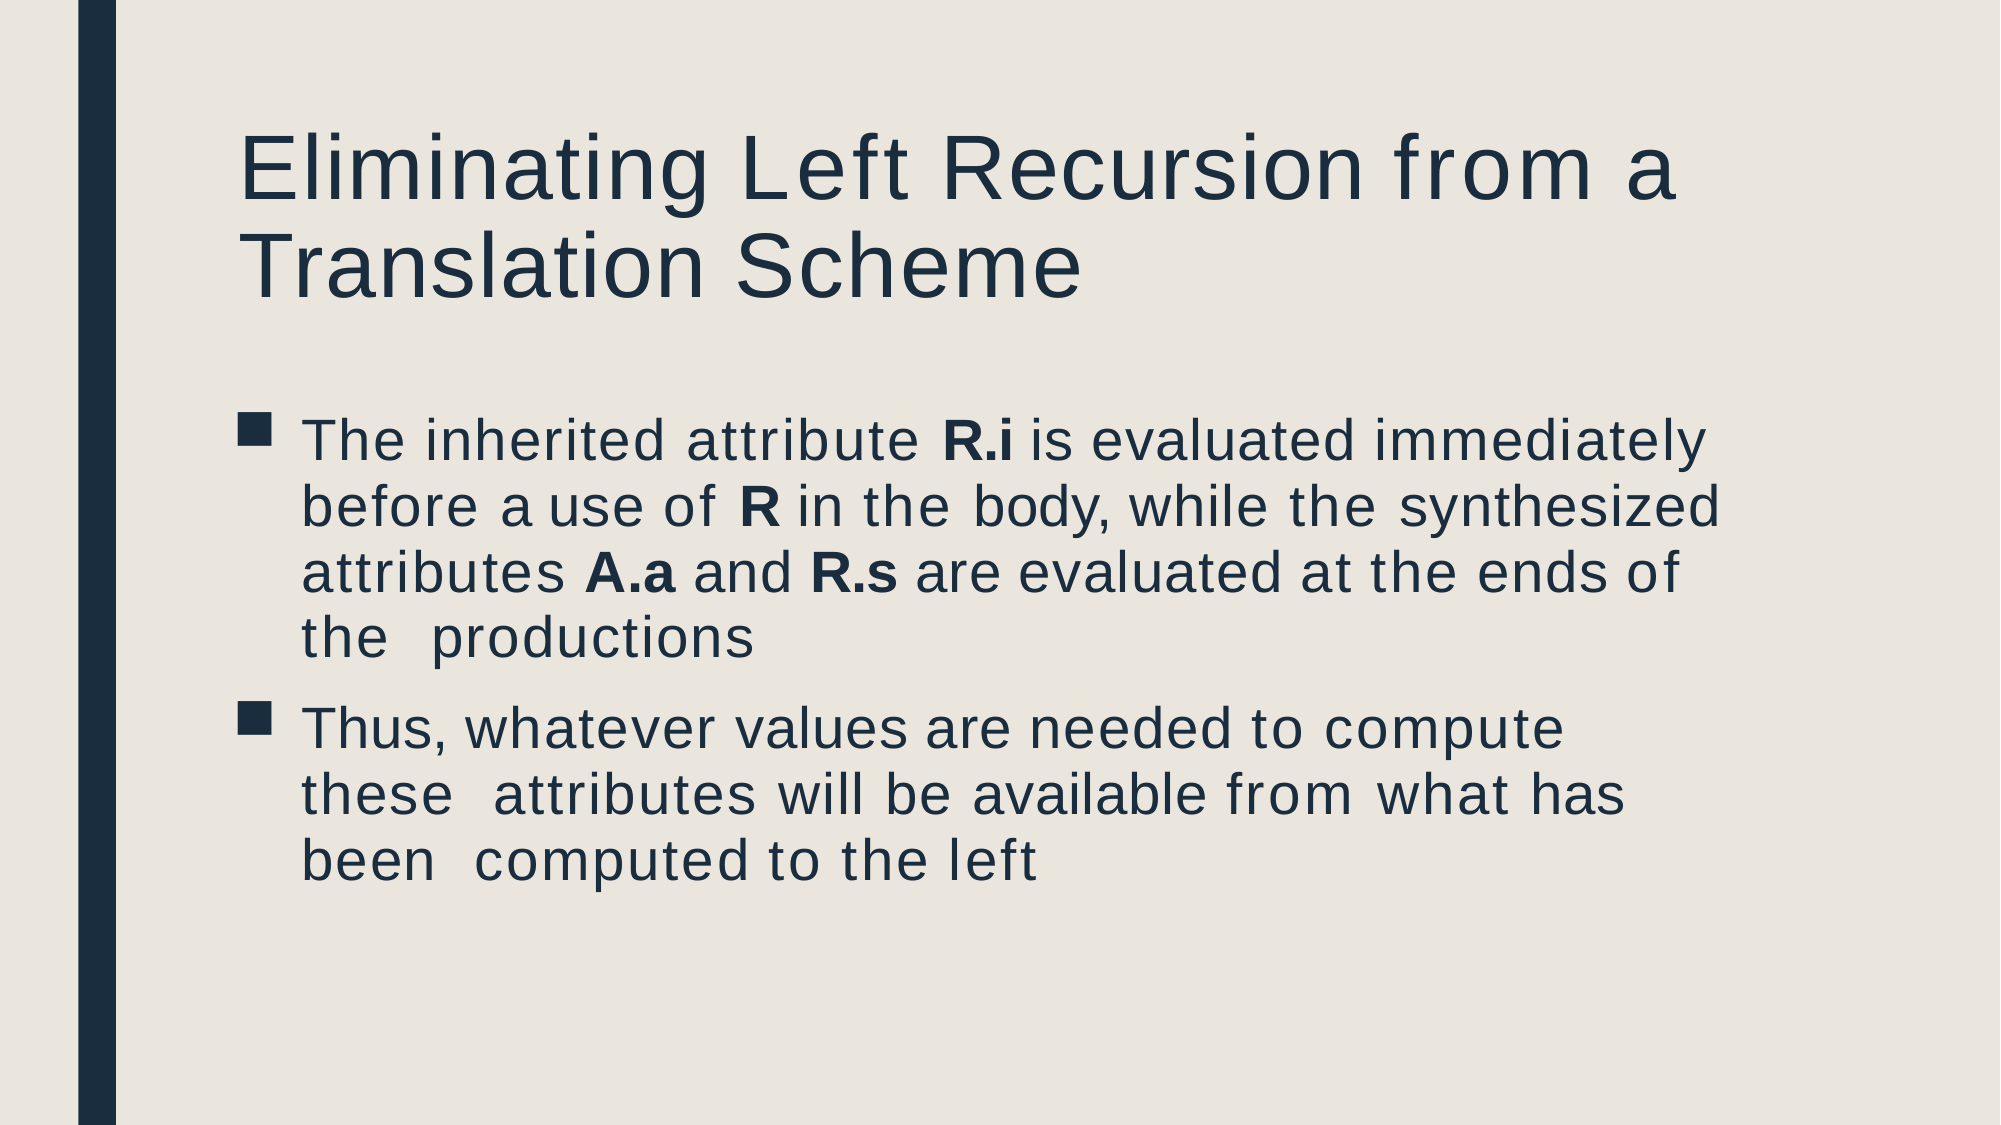

# Eliminating Left Recursion from a Translation Scheme
The inherited attribute R.i is evaluated immediately before a use of R in the body, while the synthesized attributes A.a and R.s are evaluated at the ends of the productions
Thus, whatever values are needed to compute these attributes will be available from what has been computed to the left